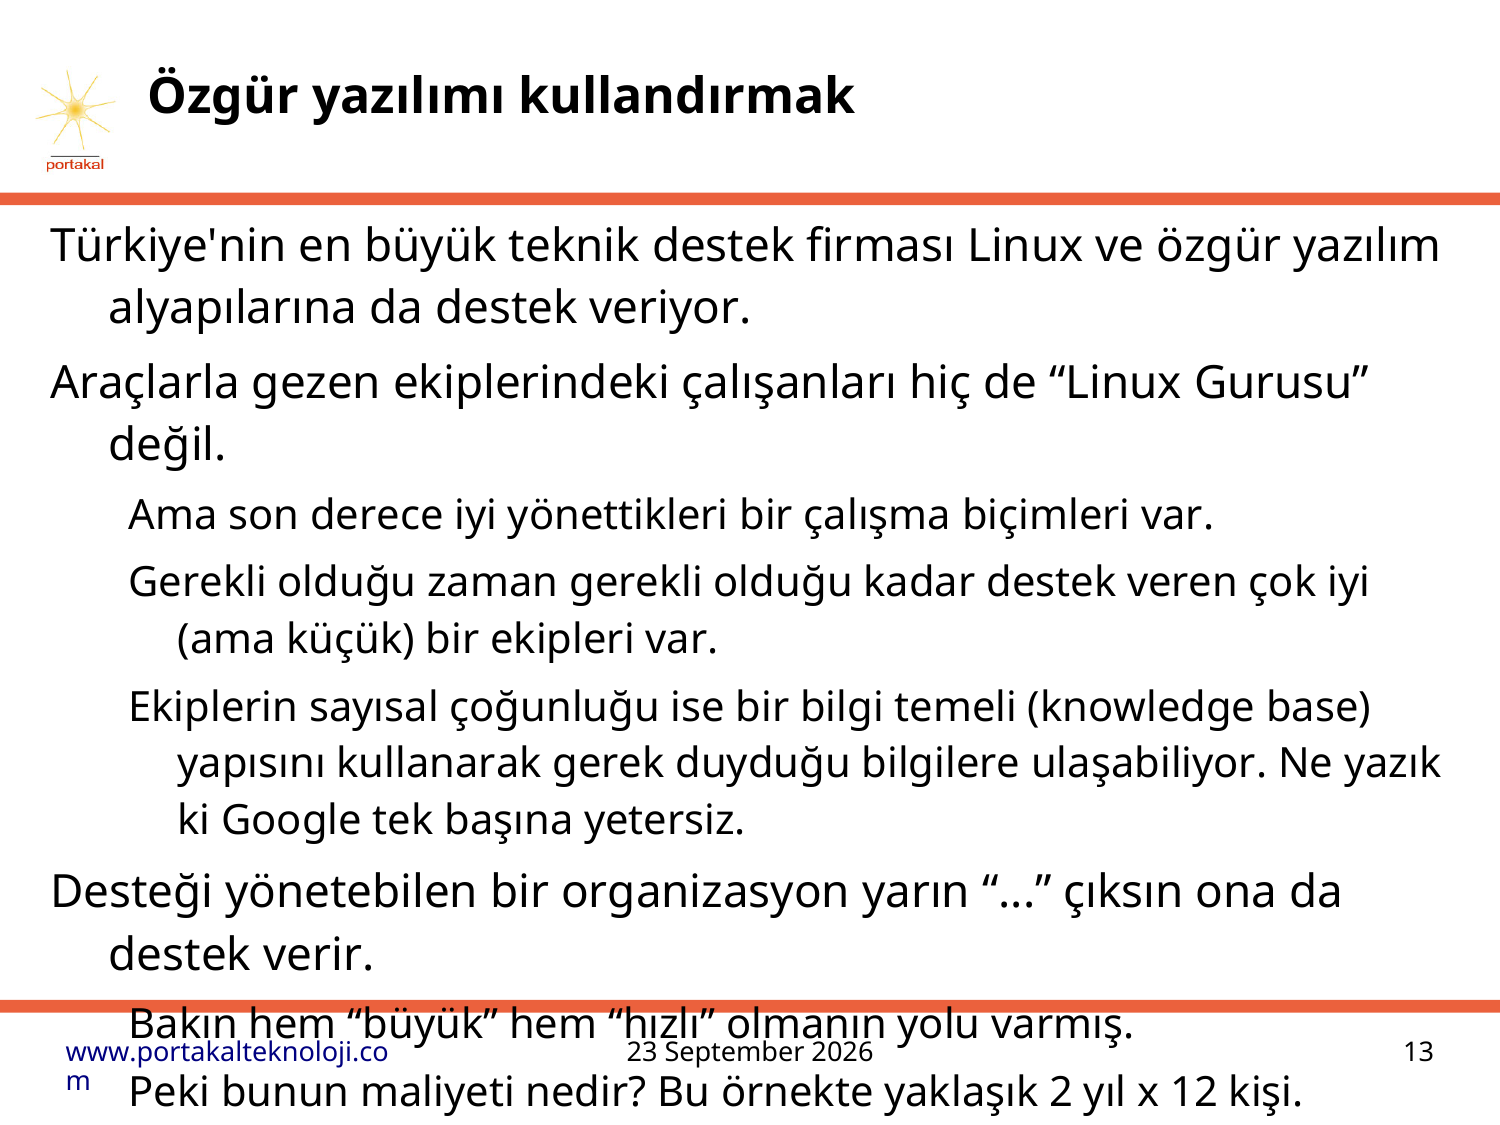

# Özgür yazılımı kullandırmak
Türkiye'nin en büyük teknik destek firması Linux ve özgür yazılım alyapılarına da destek veriyor.
Araçlarla gezen ekiplerindeki çalışanları hiç de “Linux Gurusu” değil.
Ama son derece iyi yönettikleri bir çalışma biçimleri var.
Gerekli olduğu zaman gerekli olduğu kadar destek veren çok iyi (ama küçük) bir ekipleri var.
Ekiplerin sayısal çoğunluğu ise bir bilgi temeli (knowledge base) yapısını kullanarak gerek duyduğu bilgilere ulaşabiliyor. Ne yazık ki Google tek başına yetersiz.
Desteği yönetebilen bir organizasyon yarın “...” çıksın ona da destek verir.
Bakın hem “büyük” hem “hızlı” olmanın yolu varmış.
Peki bunun maliyeti nedir? Bu örnekte yaklaşık 2 yıl x 12 kişi.